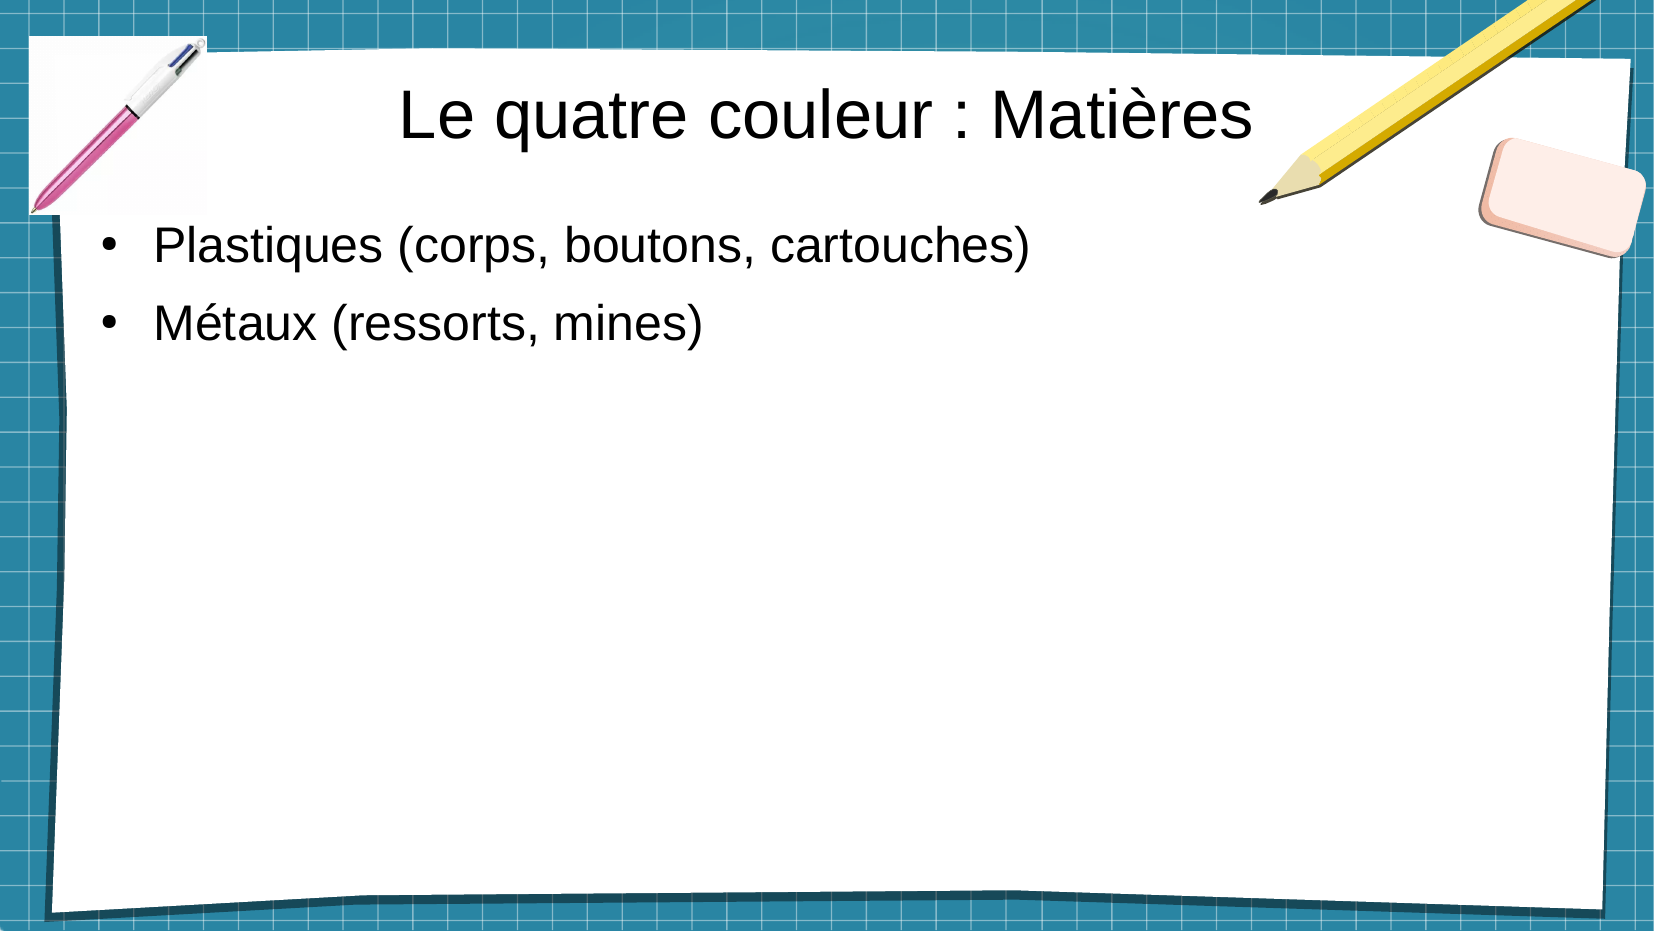

# Le quatre couleur : Matières
Plastiques (corps, boutons, cartouches)
Métaux (ressorts, mines)